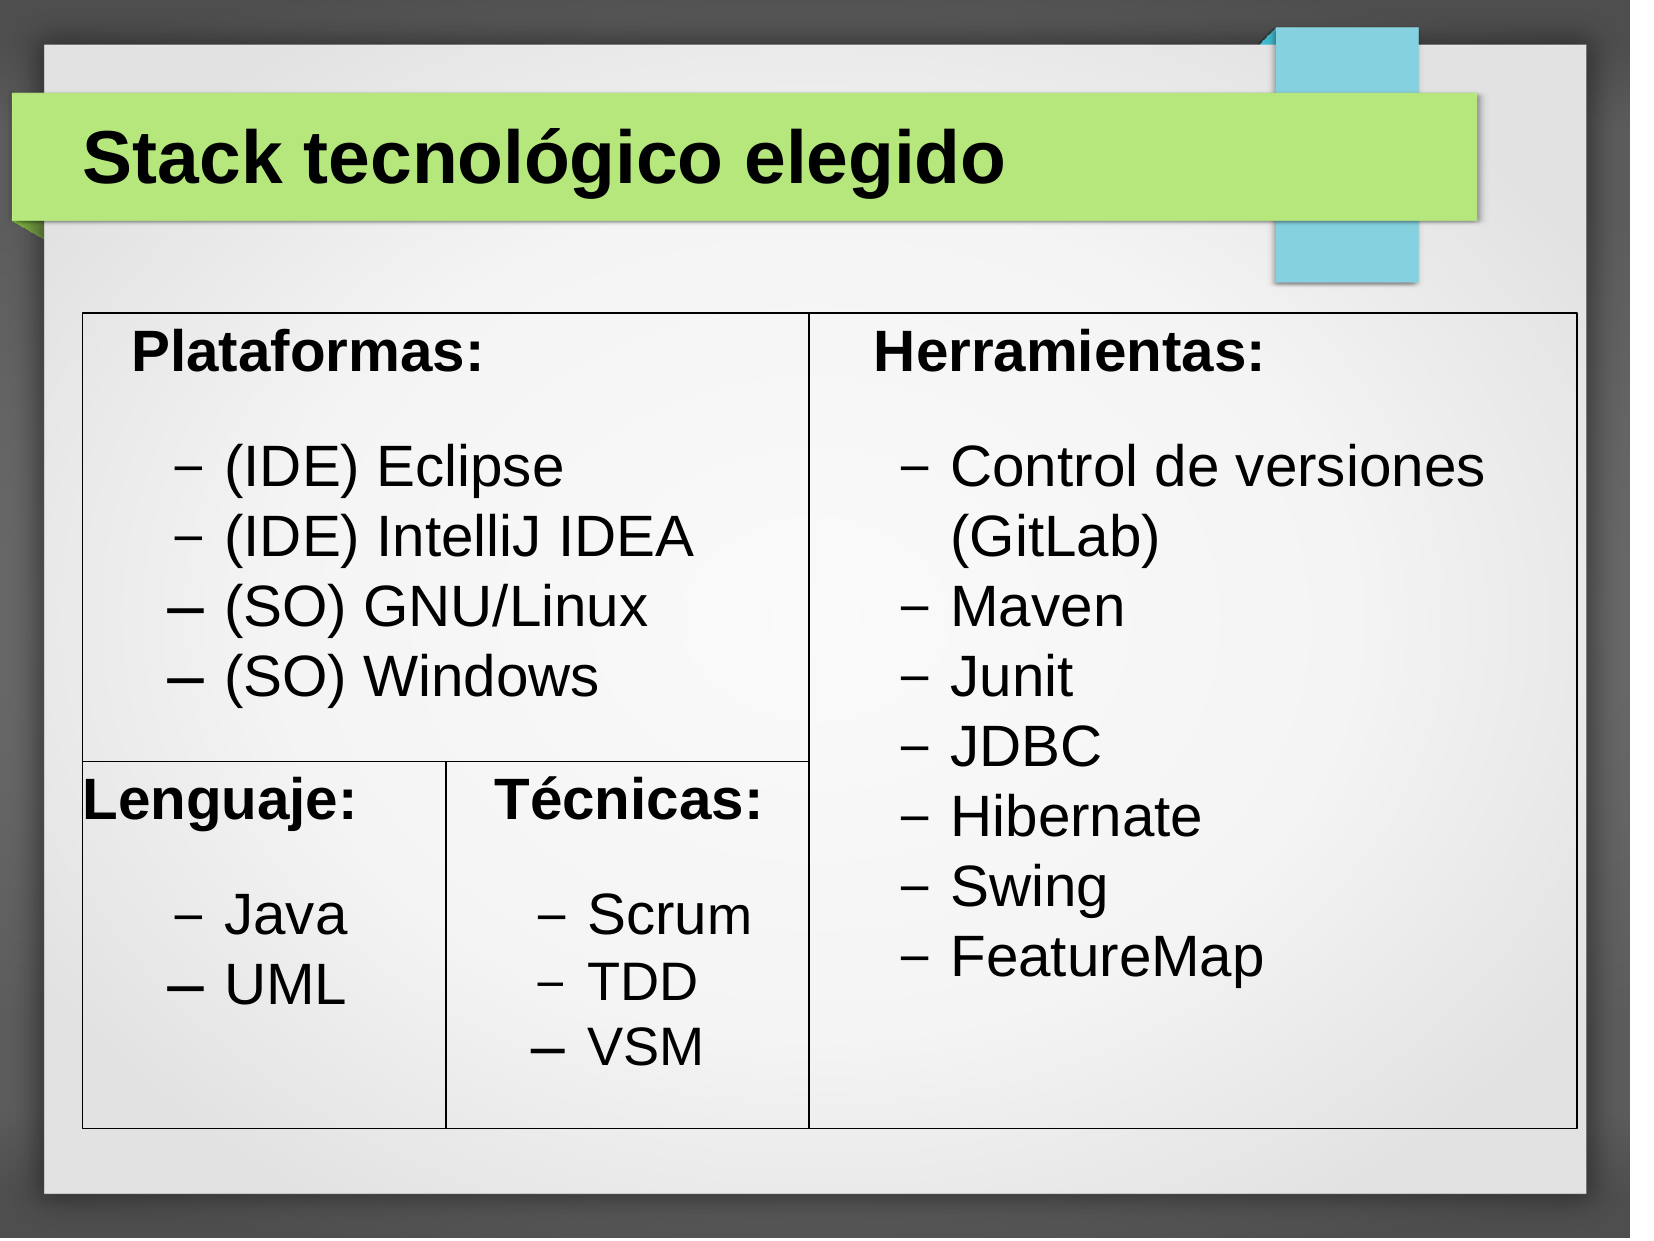

Stack tecnológico elegido
 Plataformas:
(IDE) Eclipse
(IDE) IntelliJ IDEA
(SO) GNU/Linux
(SO) Windows
 Herramientas:
Control de versiones (GitLab)
Maven
Junit
JDBC
Hibernate
Swing
FeatureMap
Lenguaje:
Java
UML
 Técnicas:
Scrum
TDD
VSM